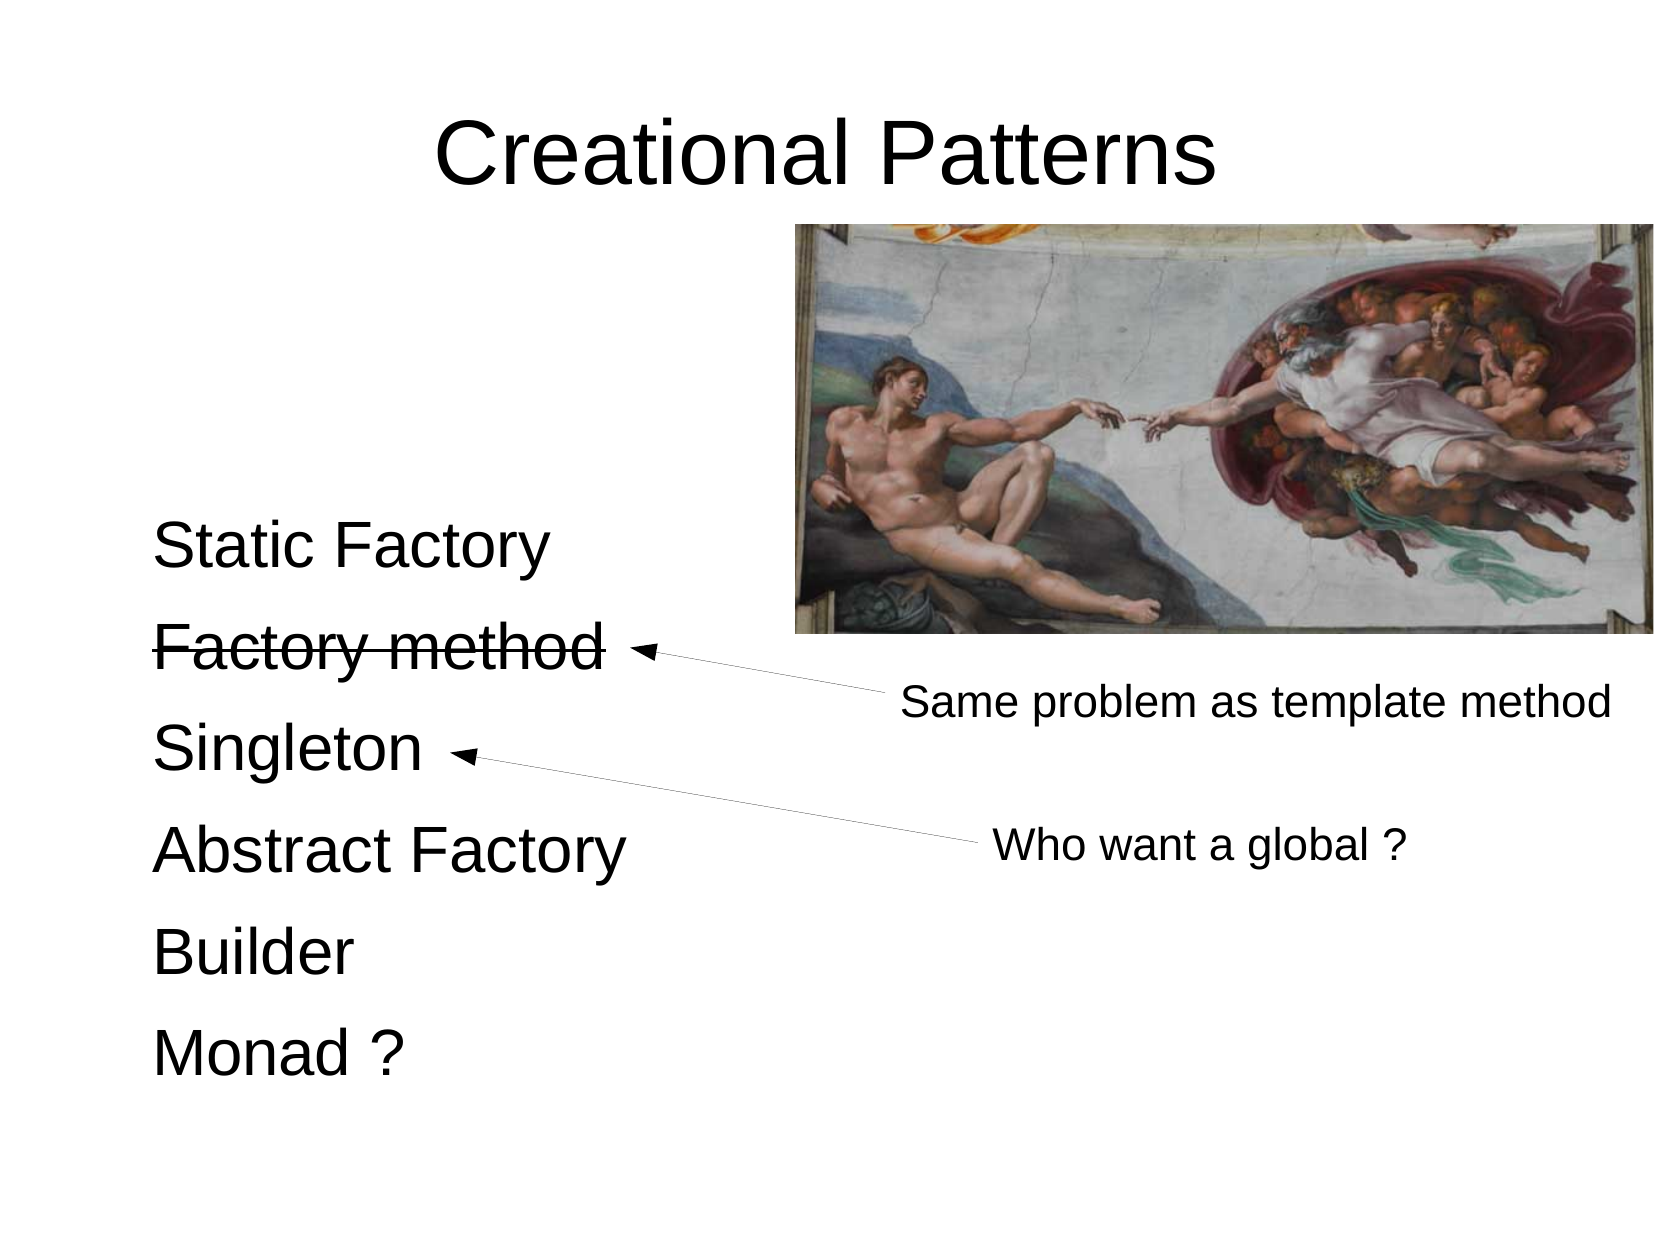

# Creational Patterns
Static Factory
Factory method
Singleton
Abstract Factory
Builder
Monad ?
Same problem as template method
Who want a global ?